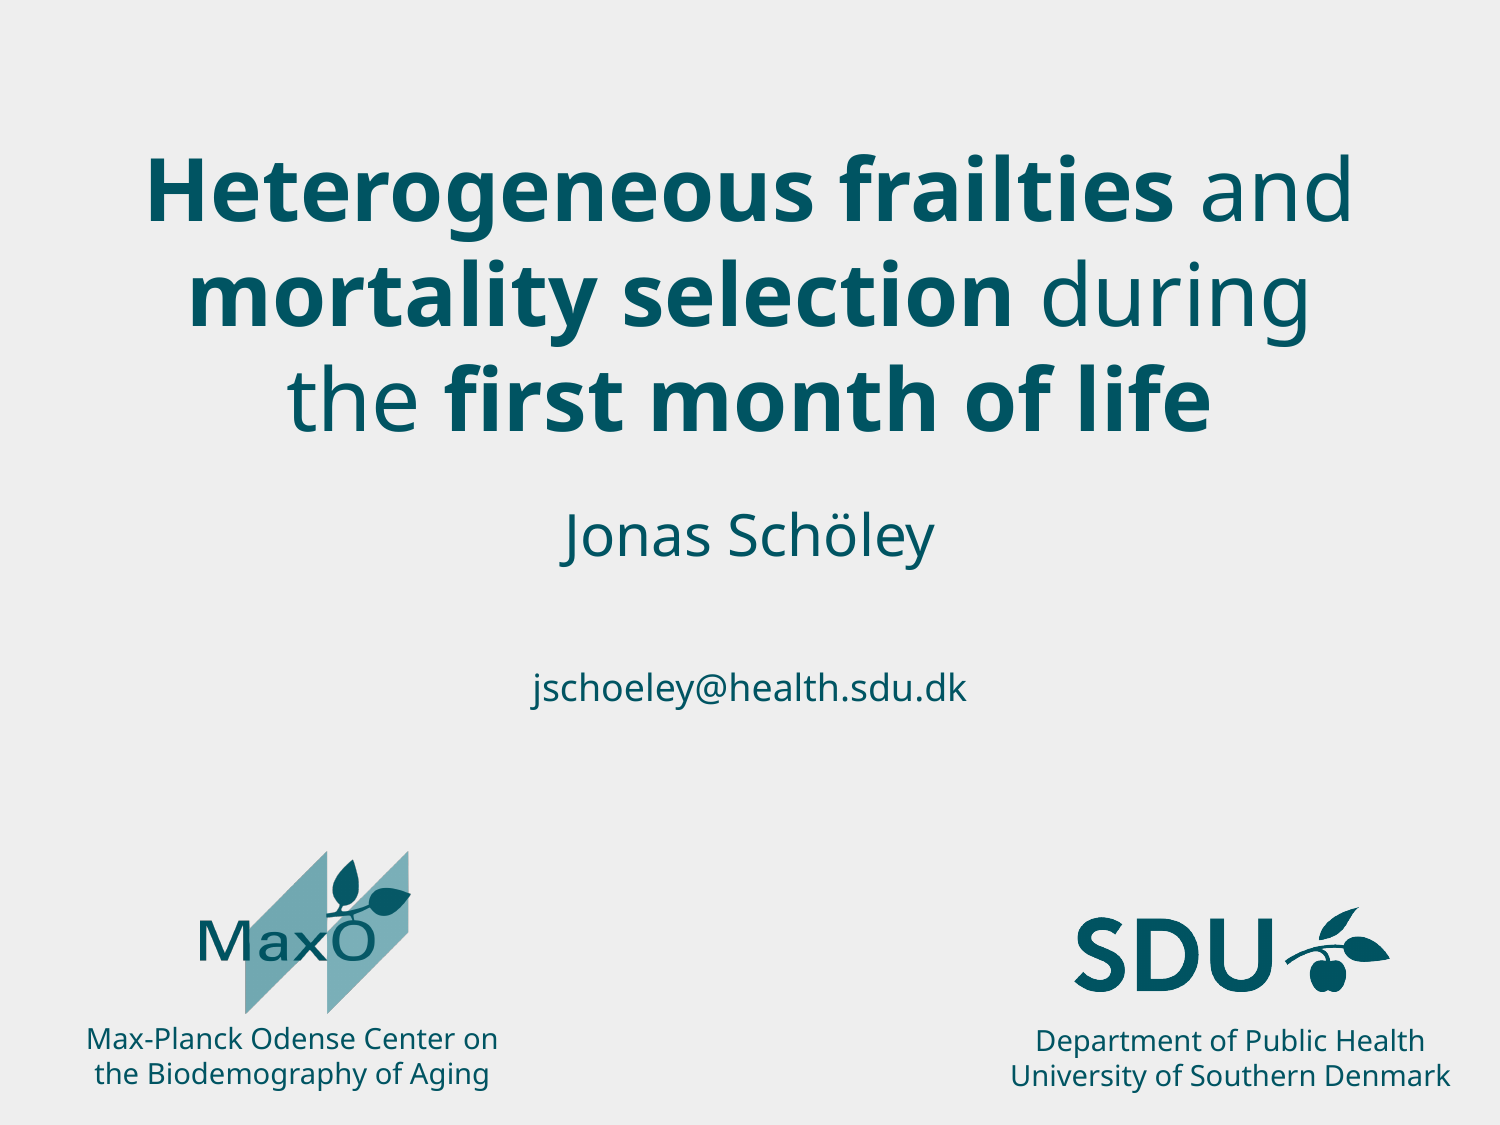

# Heterogeneous frailties and mortality selection during the first month of life
Jonas Schöley
jschoeley@health.sdu.dk
Max-Planck Odense Center on the Biodemography of Aging
Department of Public Health
University of Southern Denmark